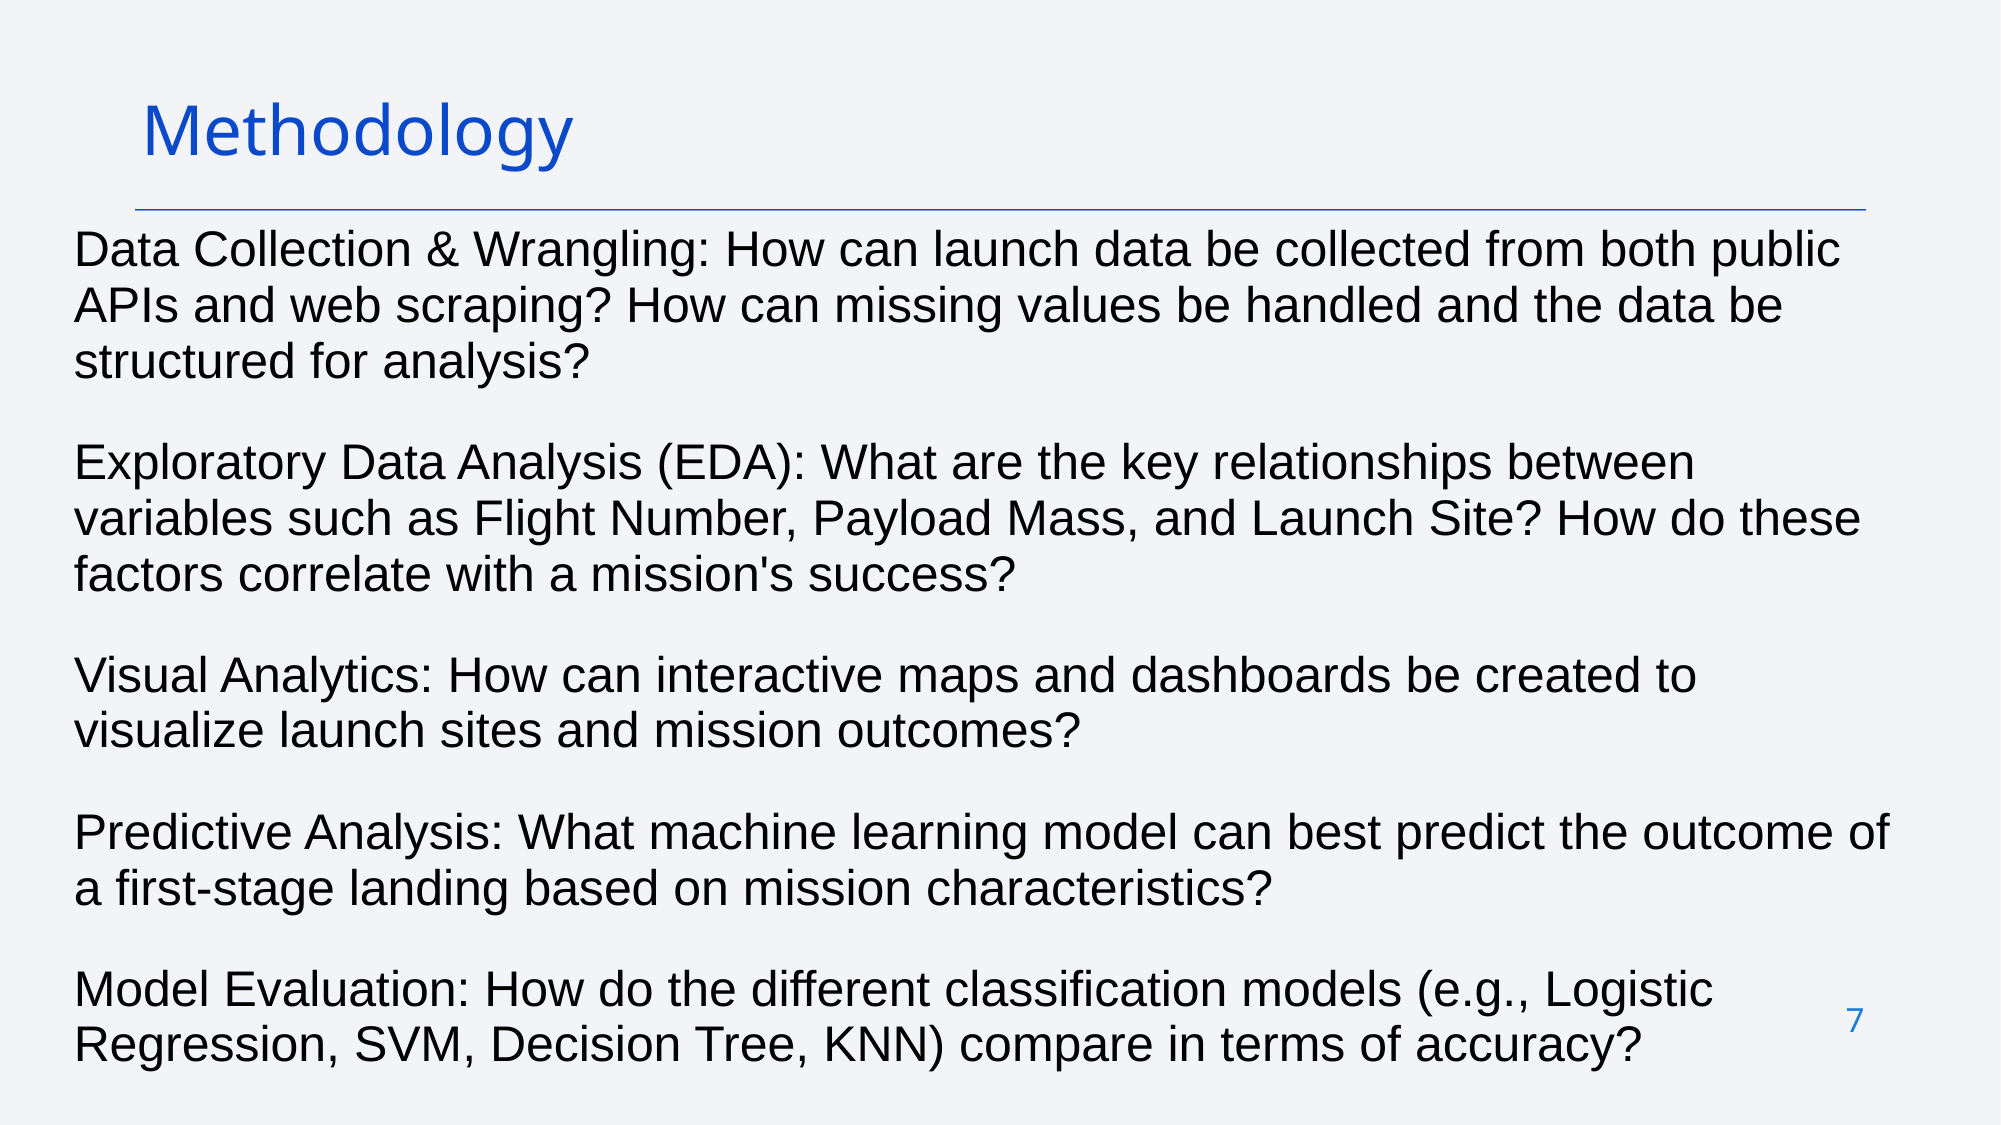

Methodology
Data Collection & Wrangling: How can launch data be collected from both public APIs and web scraping? How can missing values be handled and the data be structured for analysis?
Exploratory Data Analysis (EDA): What are the key relationships between variables such as Flight Number, Payload Mass, and Launch Site? How do these factors correlate with a mission's success?
Visual Analytics: How can interactive maps and dashboards be created to visualize launch sites and mission outcomes?
Predictive Analysis: What machine learning model can best predict the outcome of a first-stage landing based on mission characteristics?
Model Evaluation: How do the different classification models (e.g., Logistic Regression, SVM, Decision Tree, KNN) compare in terms of accuracy?
7